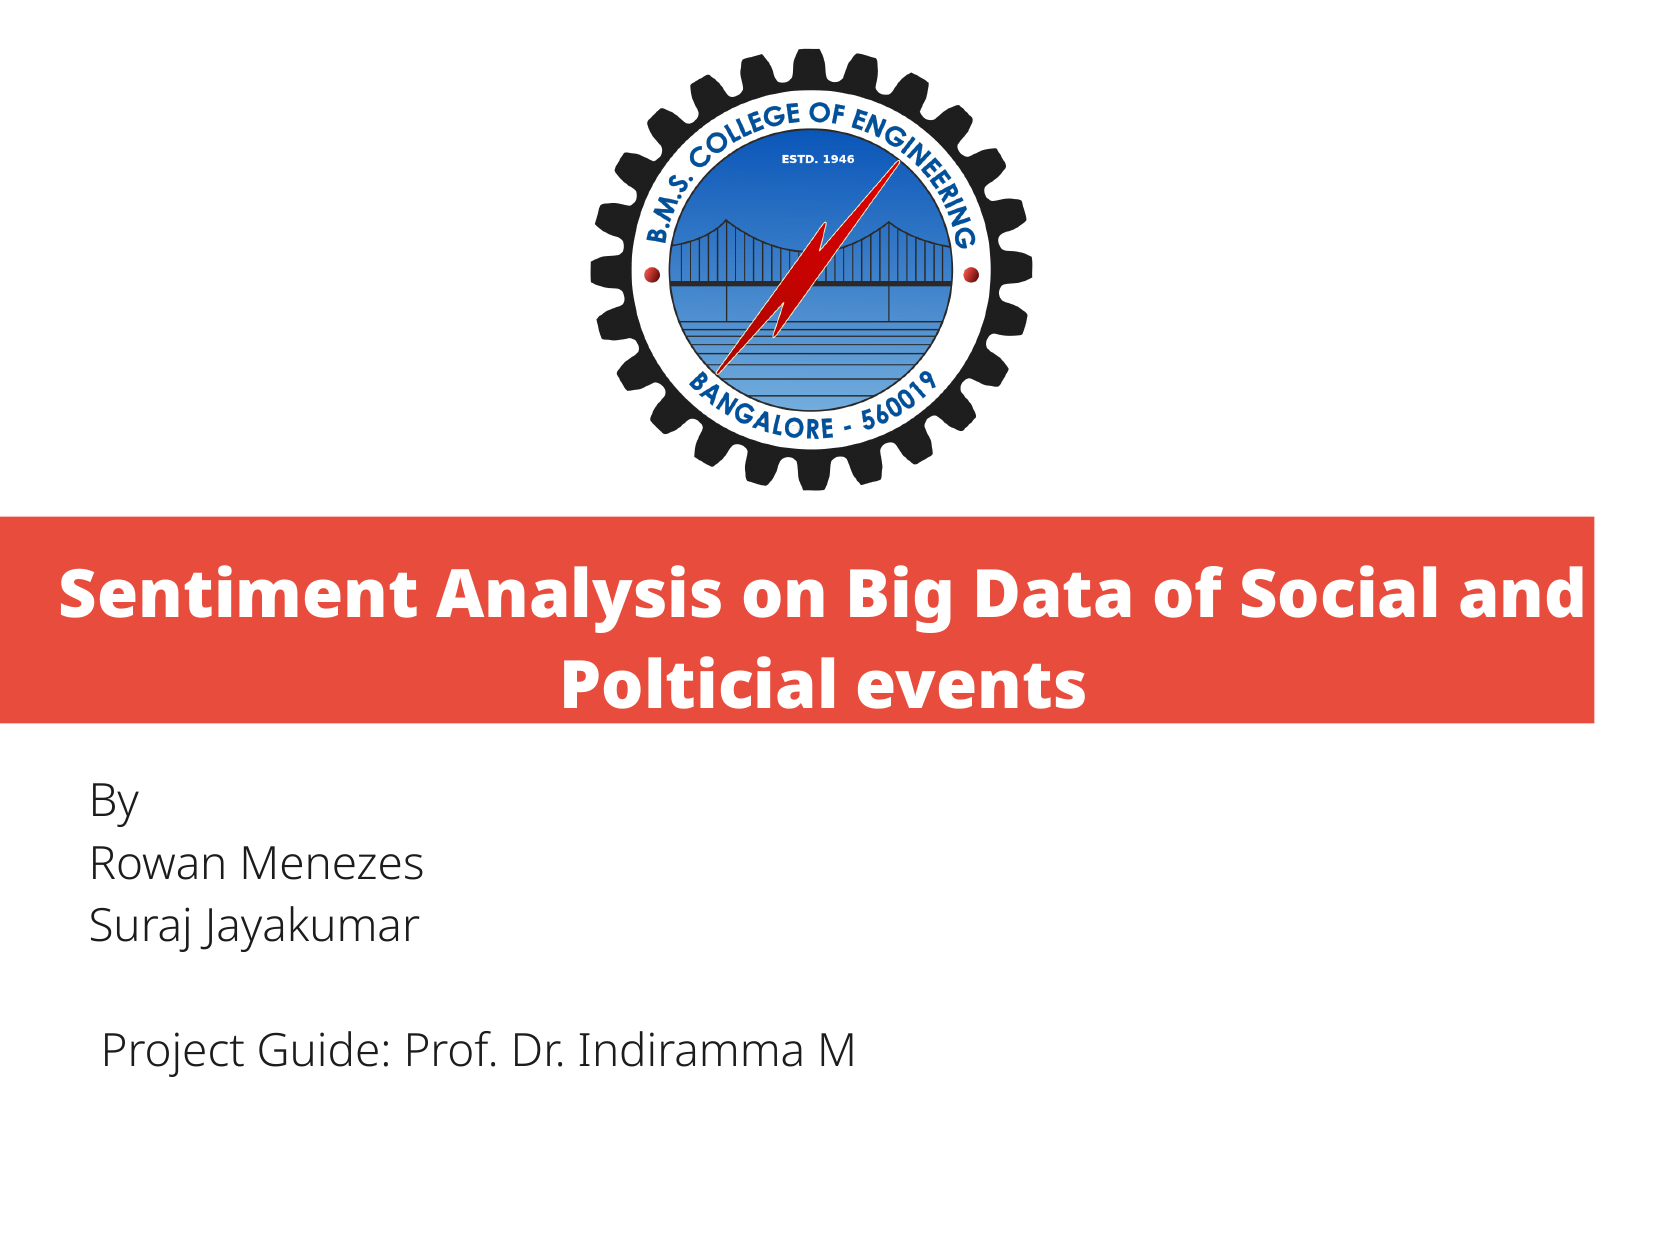

# Sentiment Analysis on Big Data of Social and Polticial events
By
Rowan Menezes
Suraj Jayakumar
 Project Guide: Prof. Dr. Indiramma M